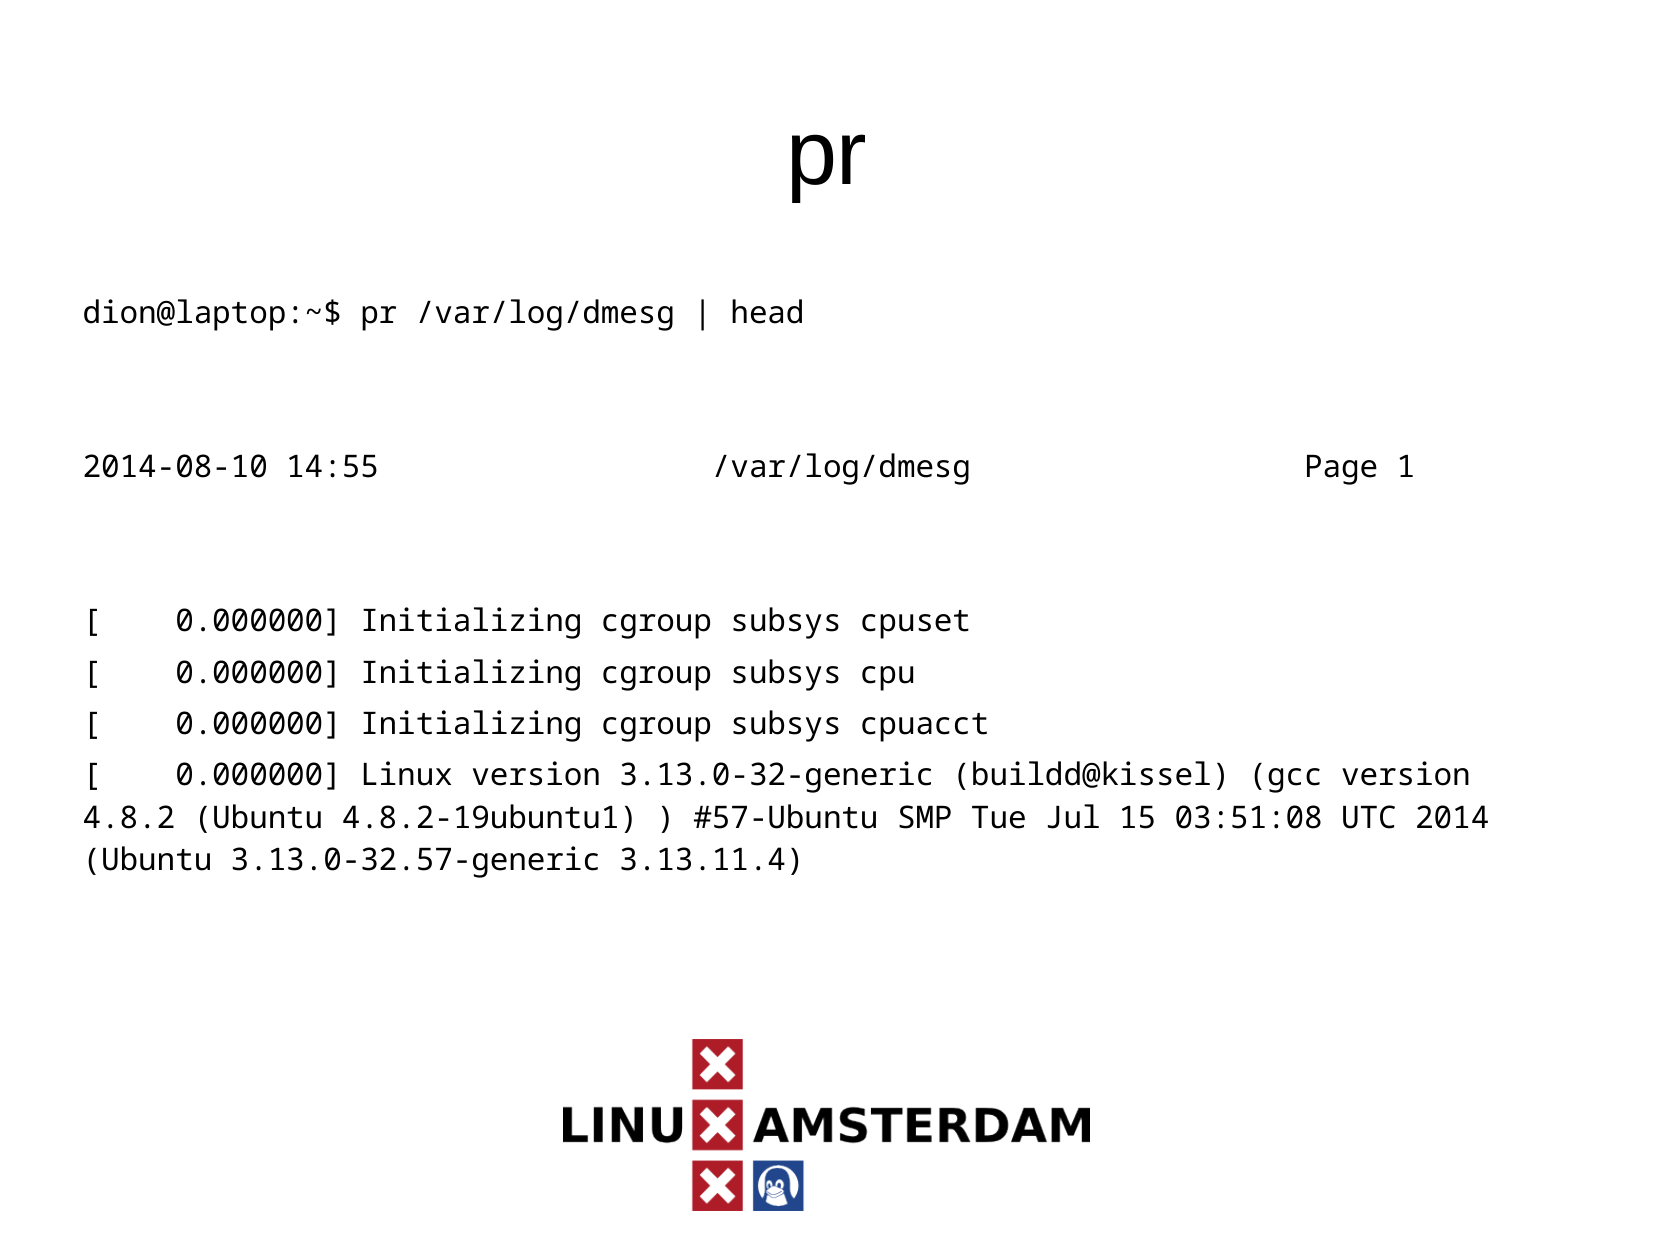

# pr
dion@laptop:~$ pr /var/log/dmesg | head
2014-08-10 14:55 /var/log/dmesg Page 1
[ 0.000000] Initializing cgroup subsys cpuset
[ 0.000000] Initializing cgroup subsys cpu
[ 0.000000] Initializing cgroup subsys cpuacct
[ 0.000000] Linux version 3.13.0-32-generic (buildd@kissel) (gcc version 4.8.2 (Ubuntu 4.8.2-19ubuntu1) ) #57-Ubuntu SMP Tue Jul 15 03:51:08 UTC 2014 (Ubuntu 3.13.0-32.57-generic 3.13.11.4)